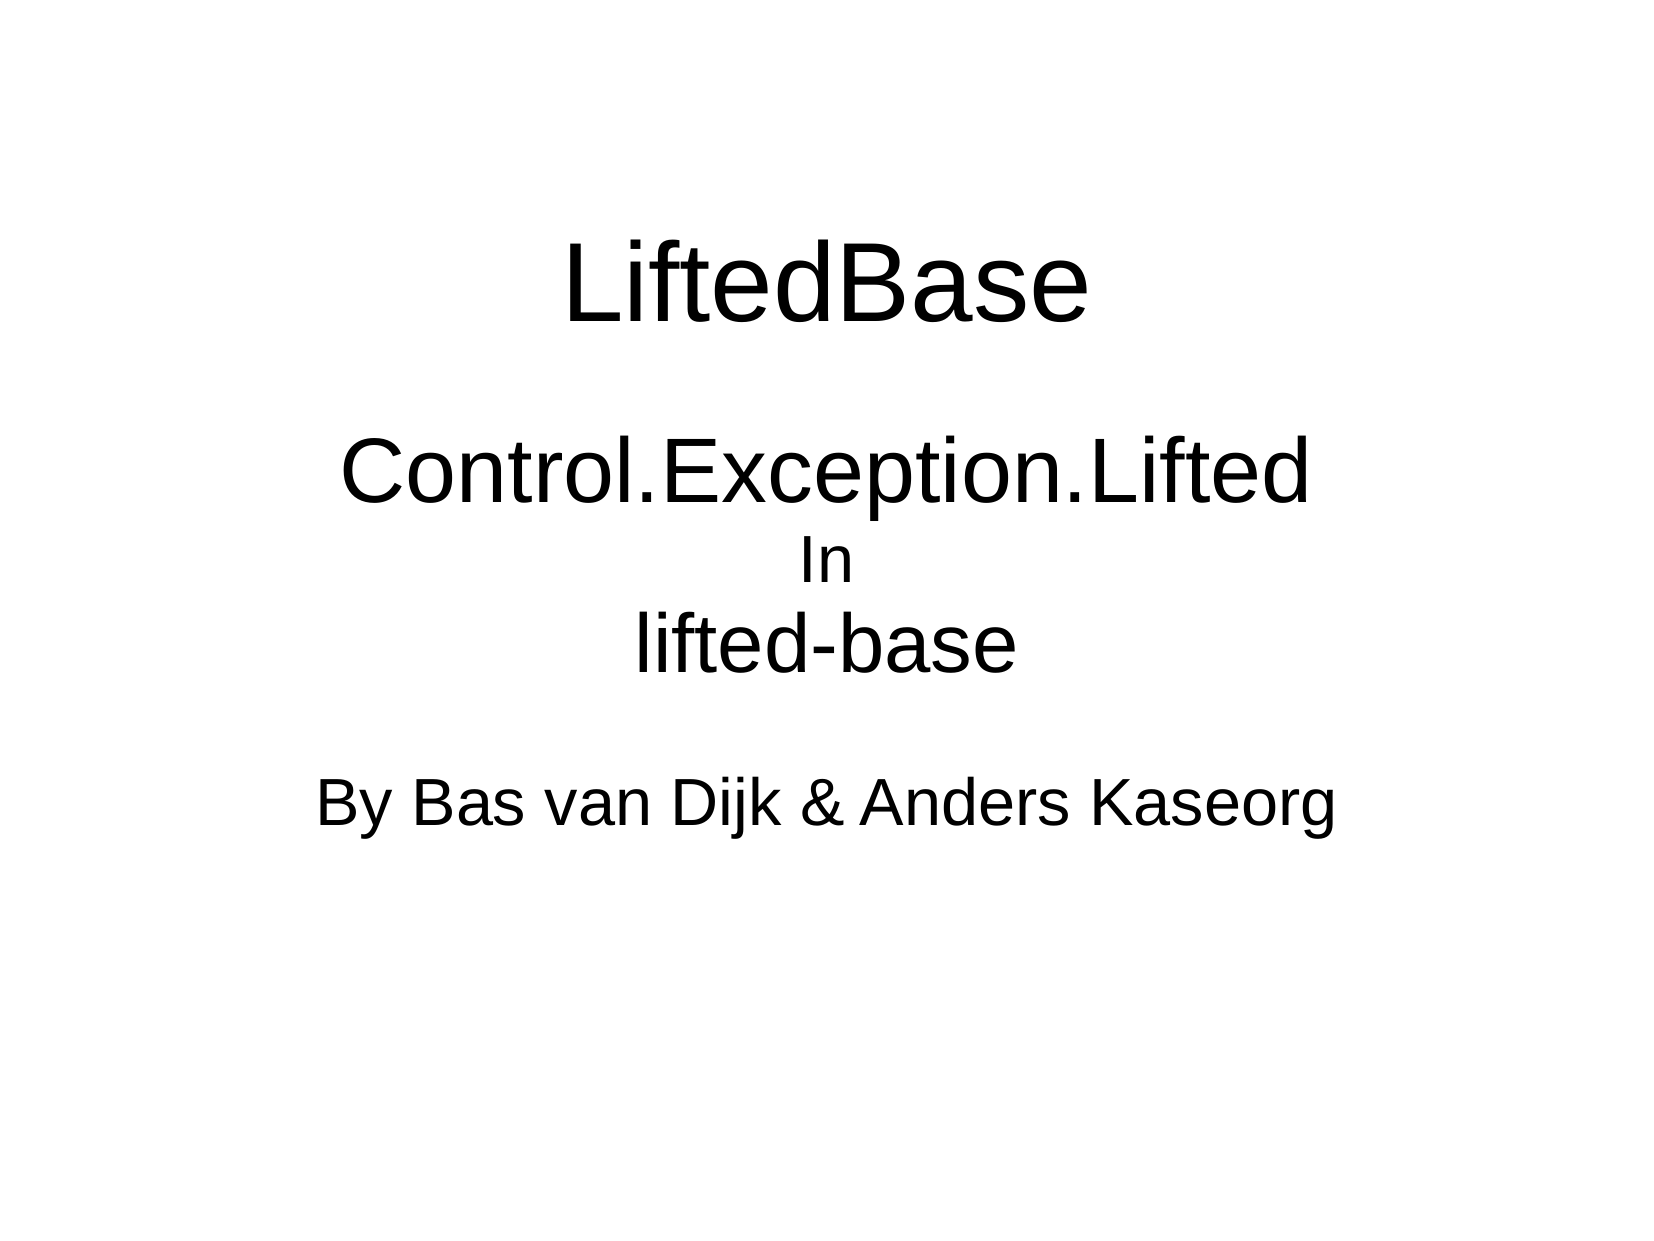

# LiftedBase
Control.Exception.Lifted
In
lifted-base
By Bas van Dijk & Anders Kaseorg